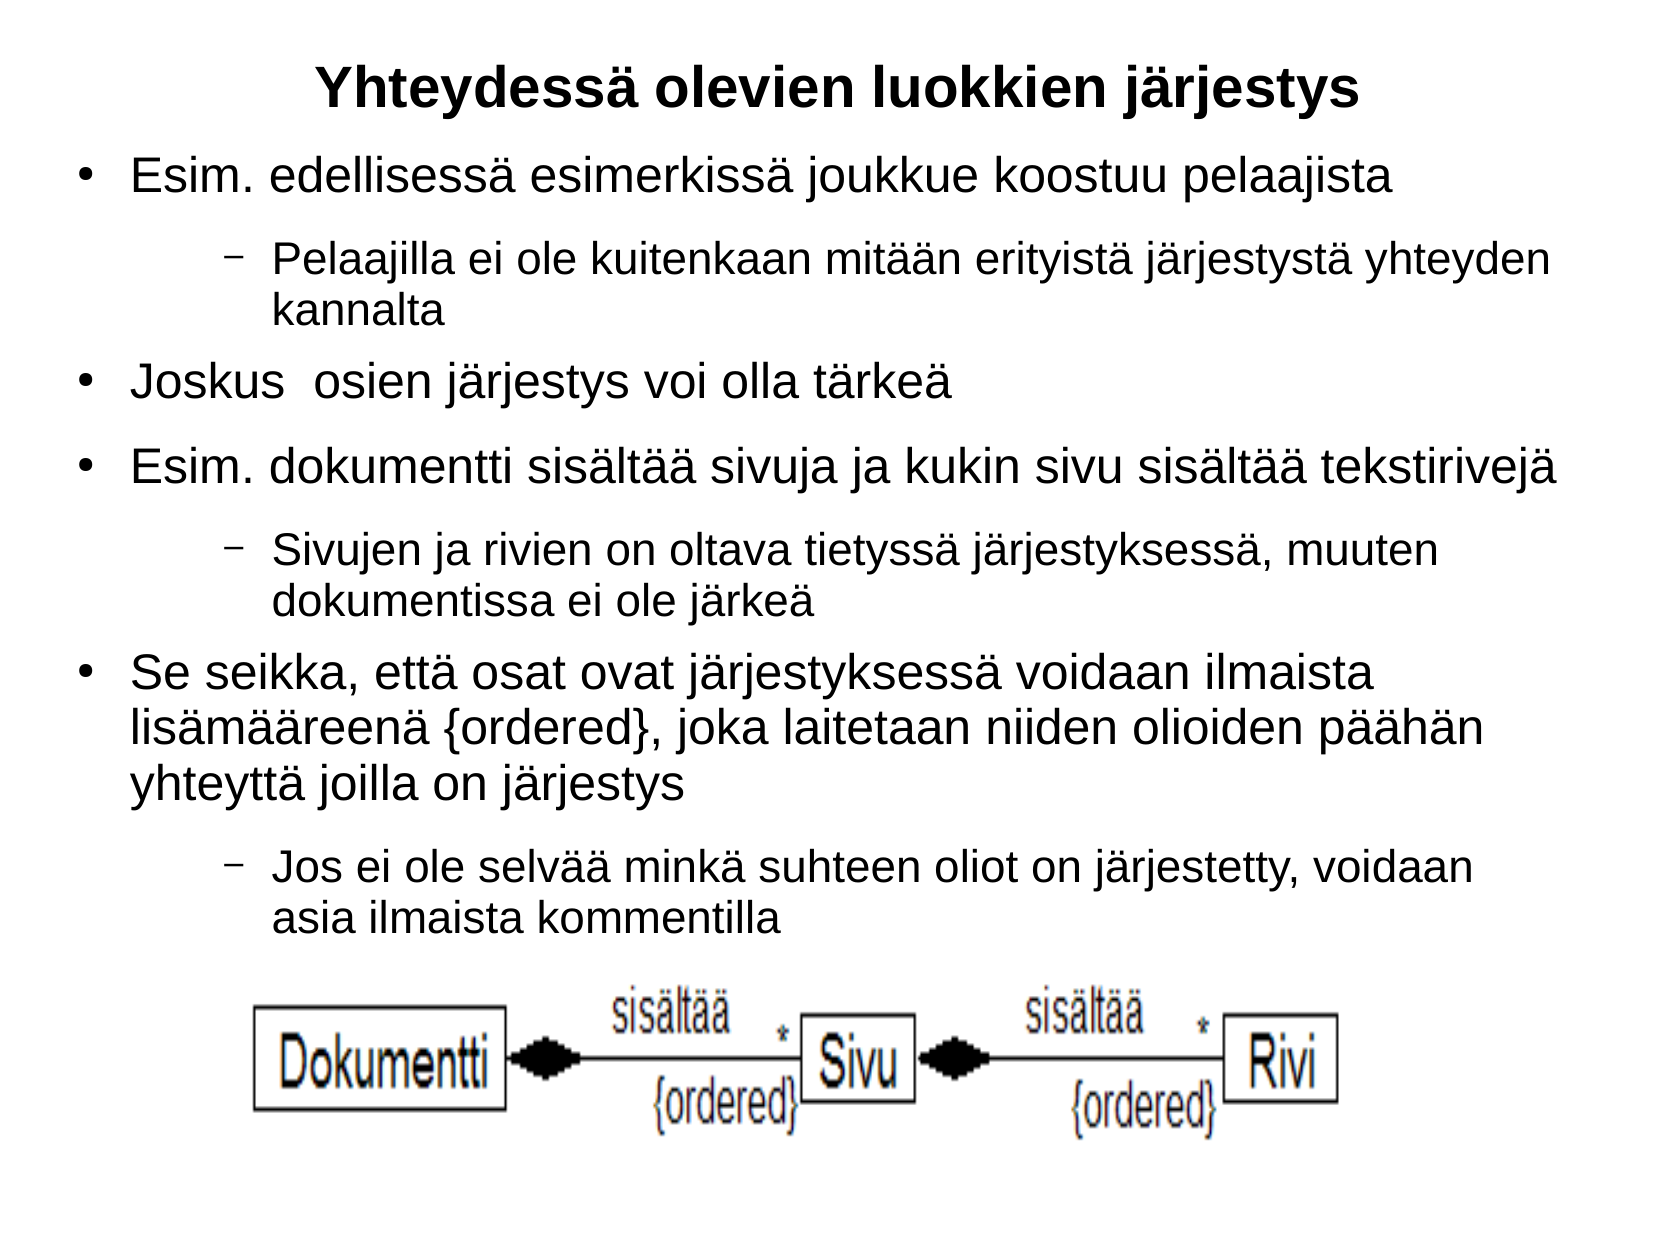

# Yhteydessä olevien luokkien järjestys
Esim. edellisessä esimerkissä joukkue koostuu pelaajista
Pelaajilla ei ole kuitenkaan mitään erityistä järjestystä yhteyden kannalta
Joskus osien järjestys voi olla tärkeä
Esim. dokumentti sisältää sivuja ja kukin sivu sisältää tekstirivejä
Sivujen ja rivien on oltava tietyssä järjestyksessä, muuten dokumentissa ei ole järkeä
Se seikka, että osat ovat järjestyksessä voidaan ilmaista lisämääreenä {ordered}, joka laitetaan niiden olioiden päähän yhteyttä joilla on järjestys
Jos ei ole selvää minkä suhteen oliot on järjestetty, voidaan asia ilmaista kommentilla